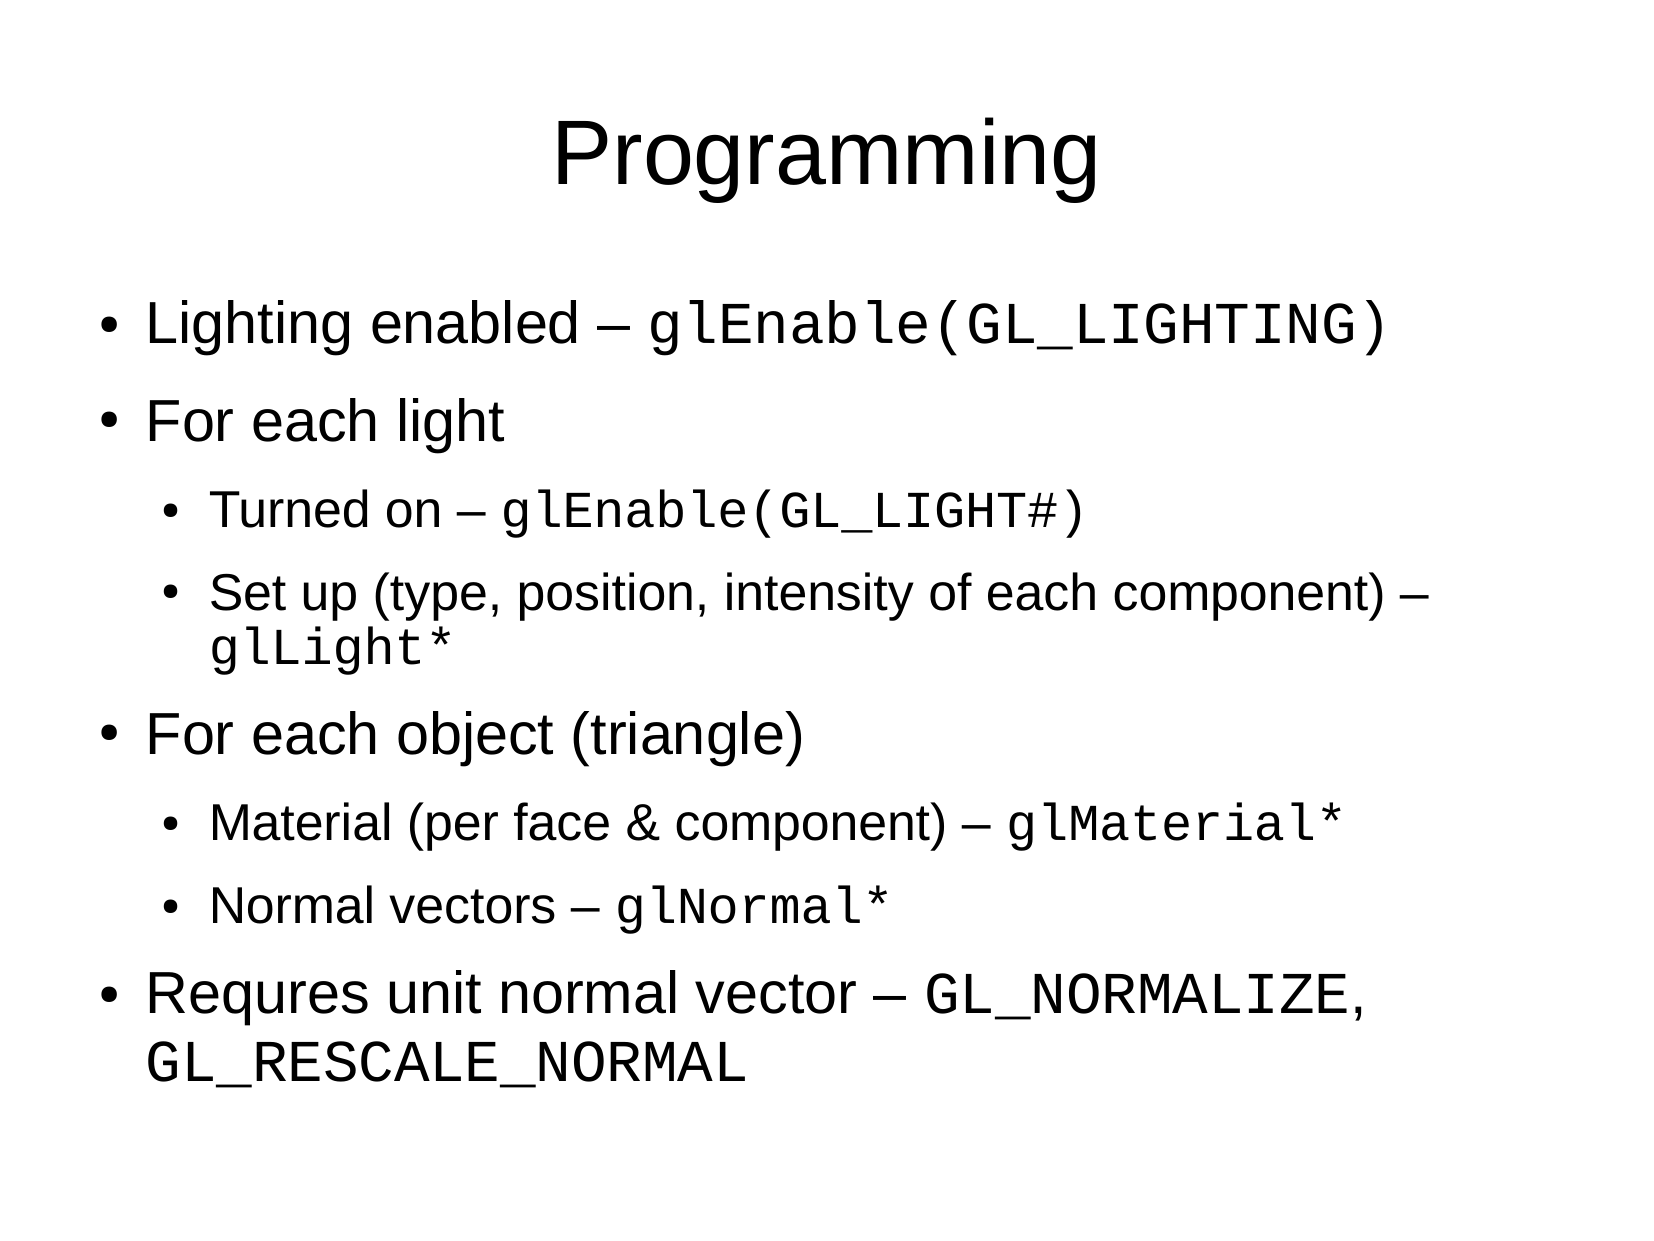

# Programming
Lighting enabled – glEnable(GL_LIGHTING)
For each light
Turned on – glEnable(GL_LIGHT#)
Set up (type, position, intensity of each component) – glLight*
For each object (triangle)
Material (per face & component) – glMaterial*
Normal vectors – glNormal*
Requres unit normal vector – GL_NORMALIZE, GL_RESCALE_NORMAL